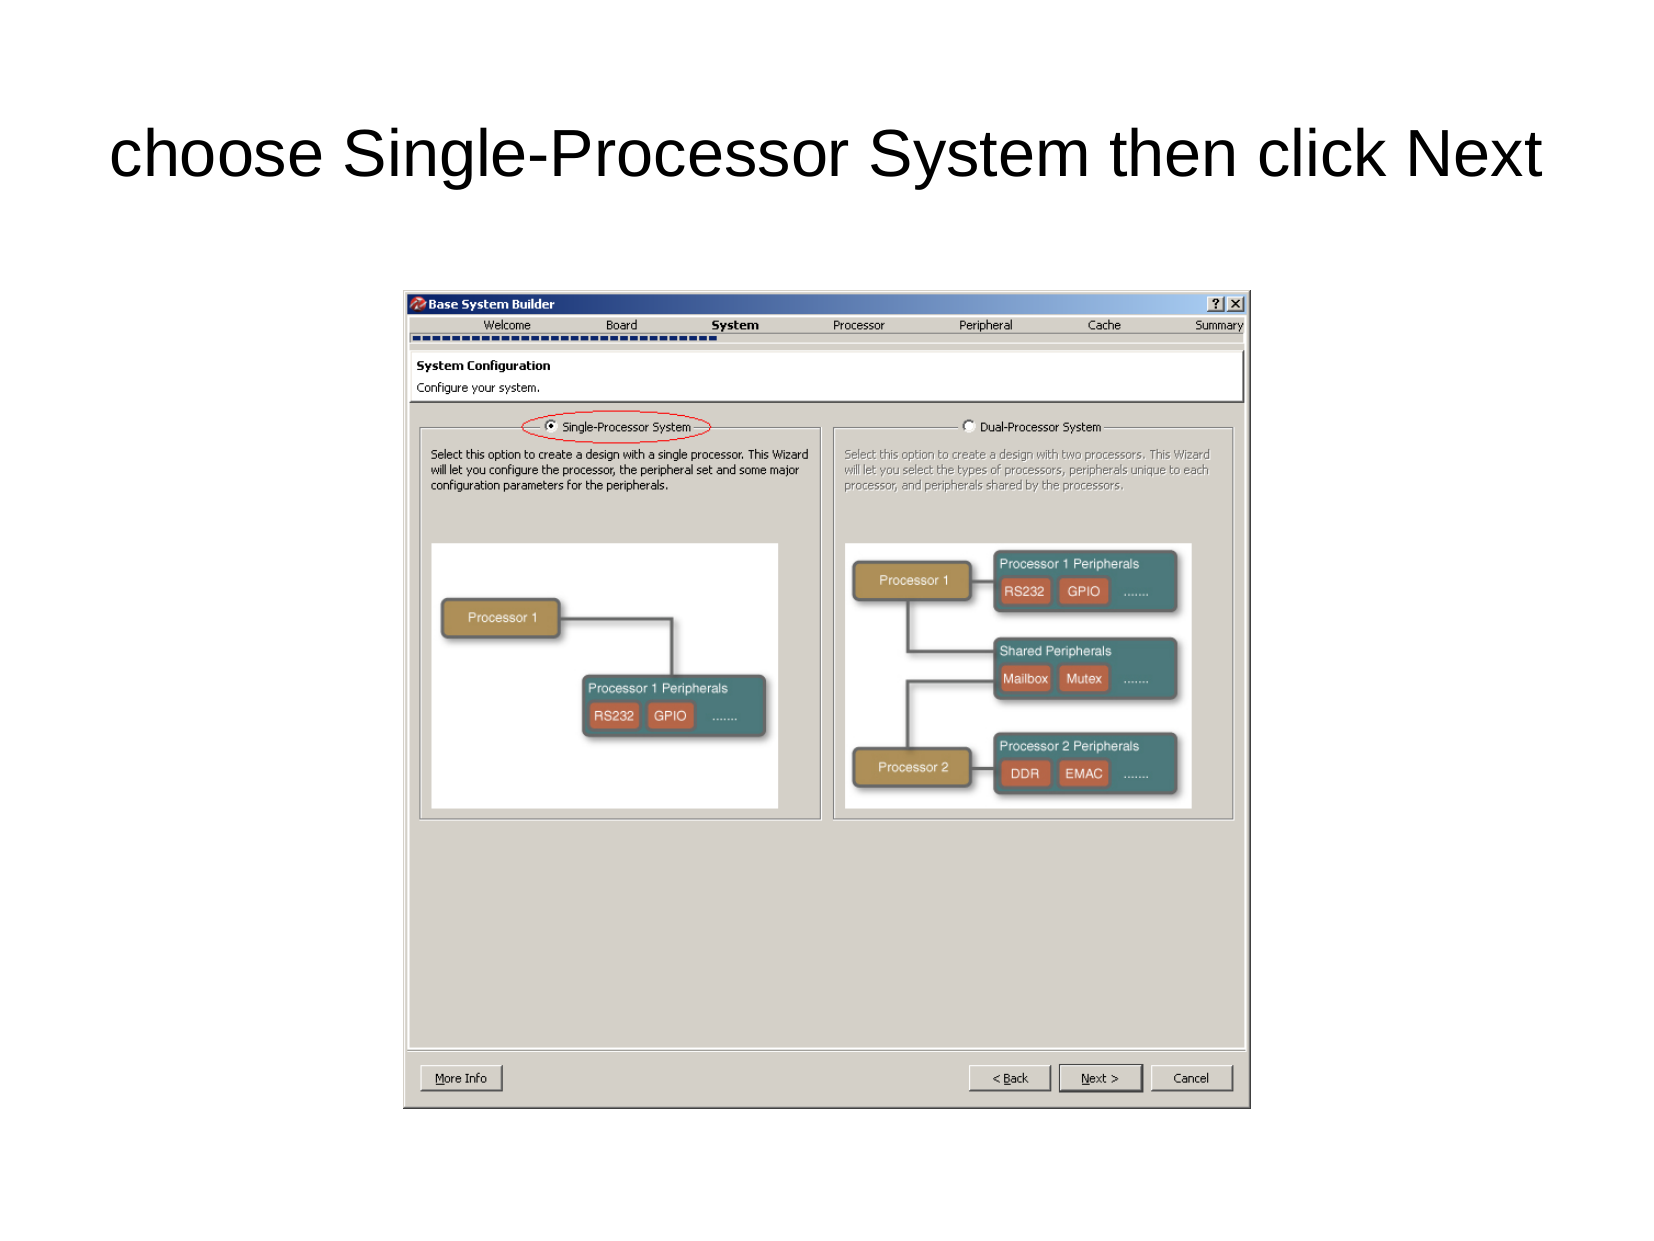

# choose Single-Processor System then click Next